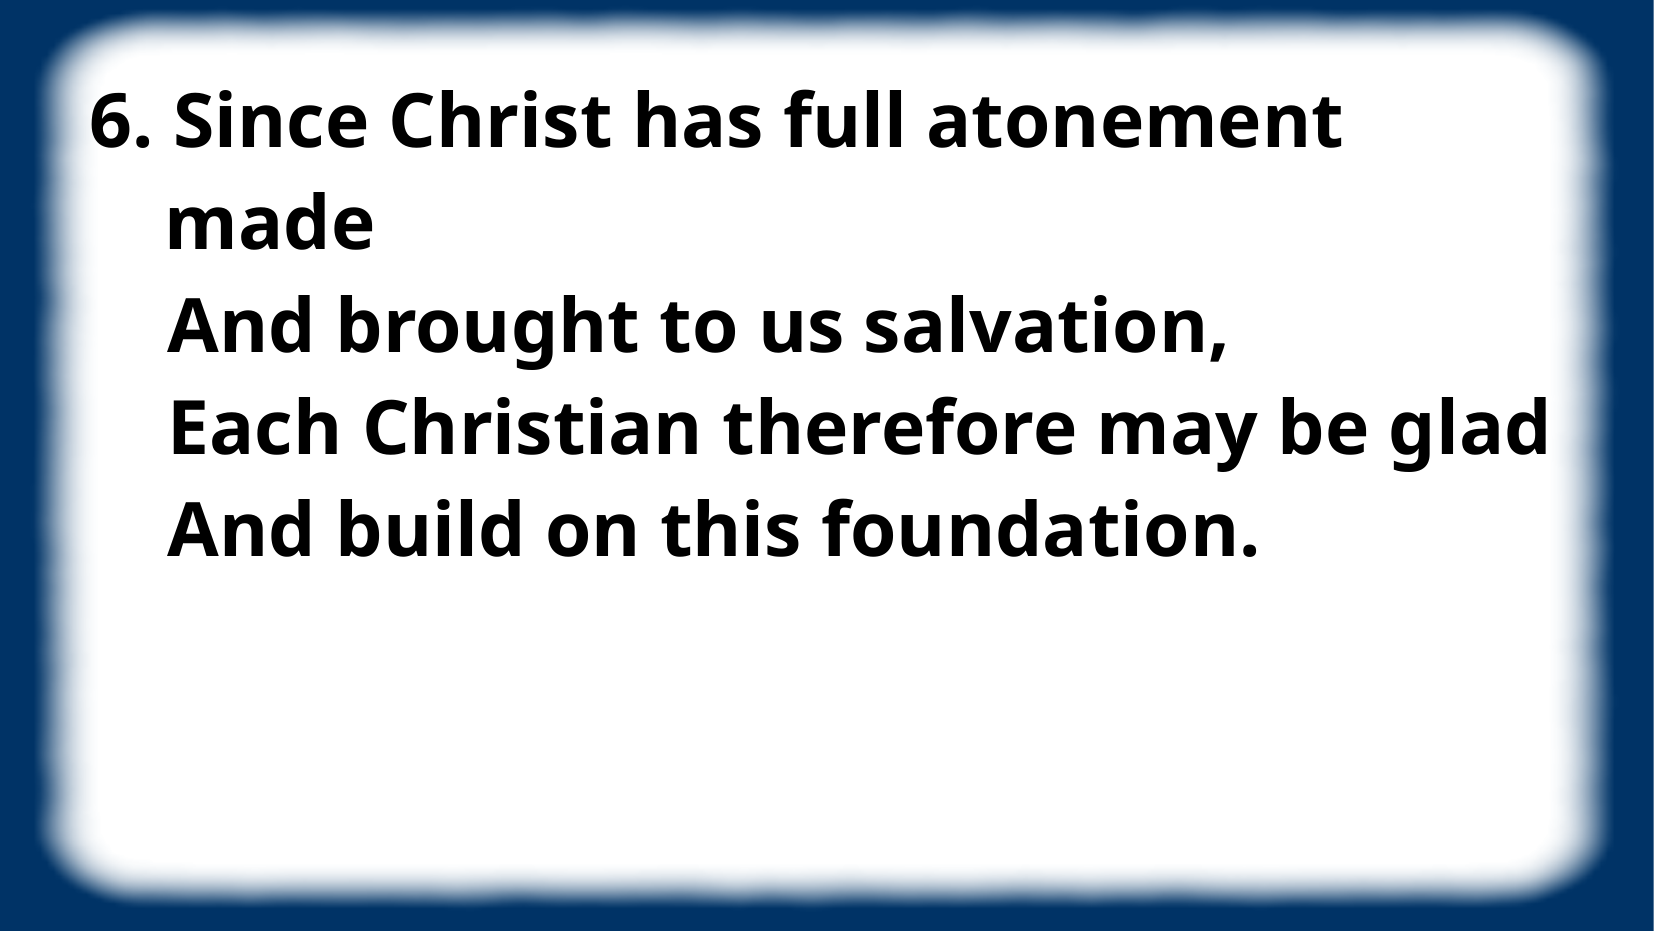

6. Since Christ has full atonement made
 And brought to us salvation,
 Each Christian therefore may be glad
 And build on this foundation.